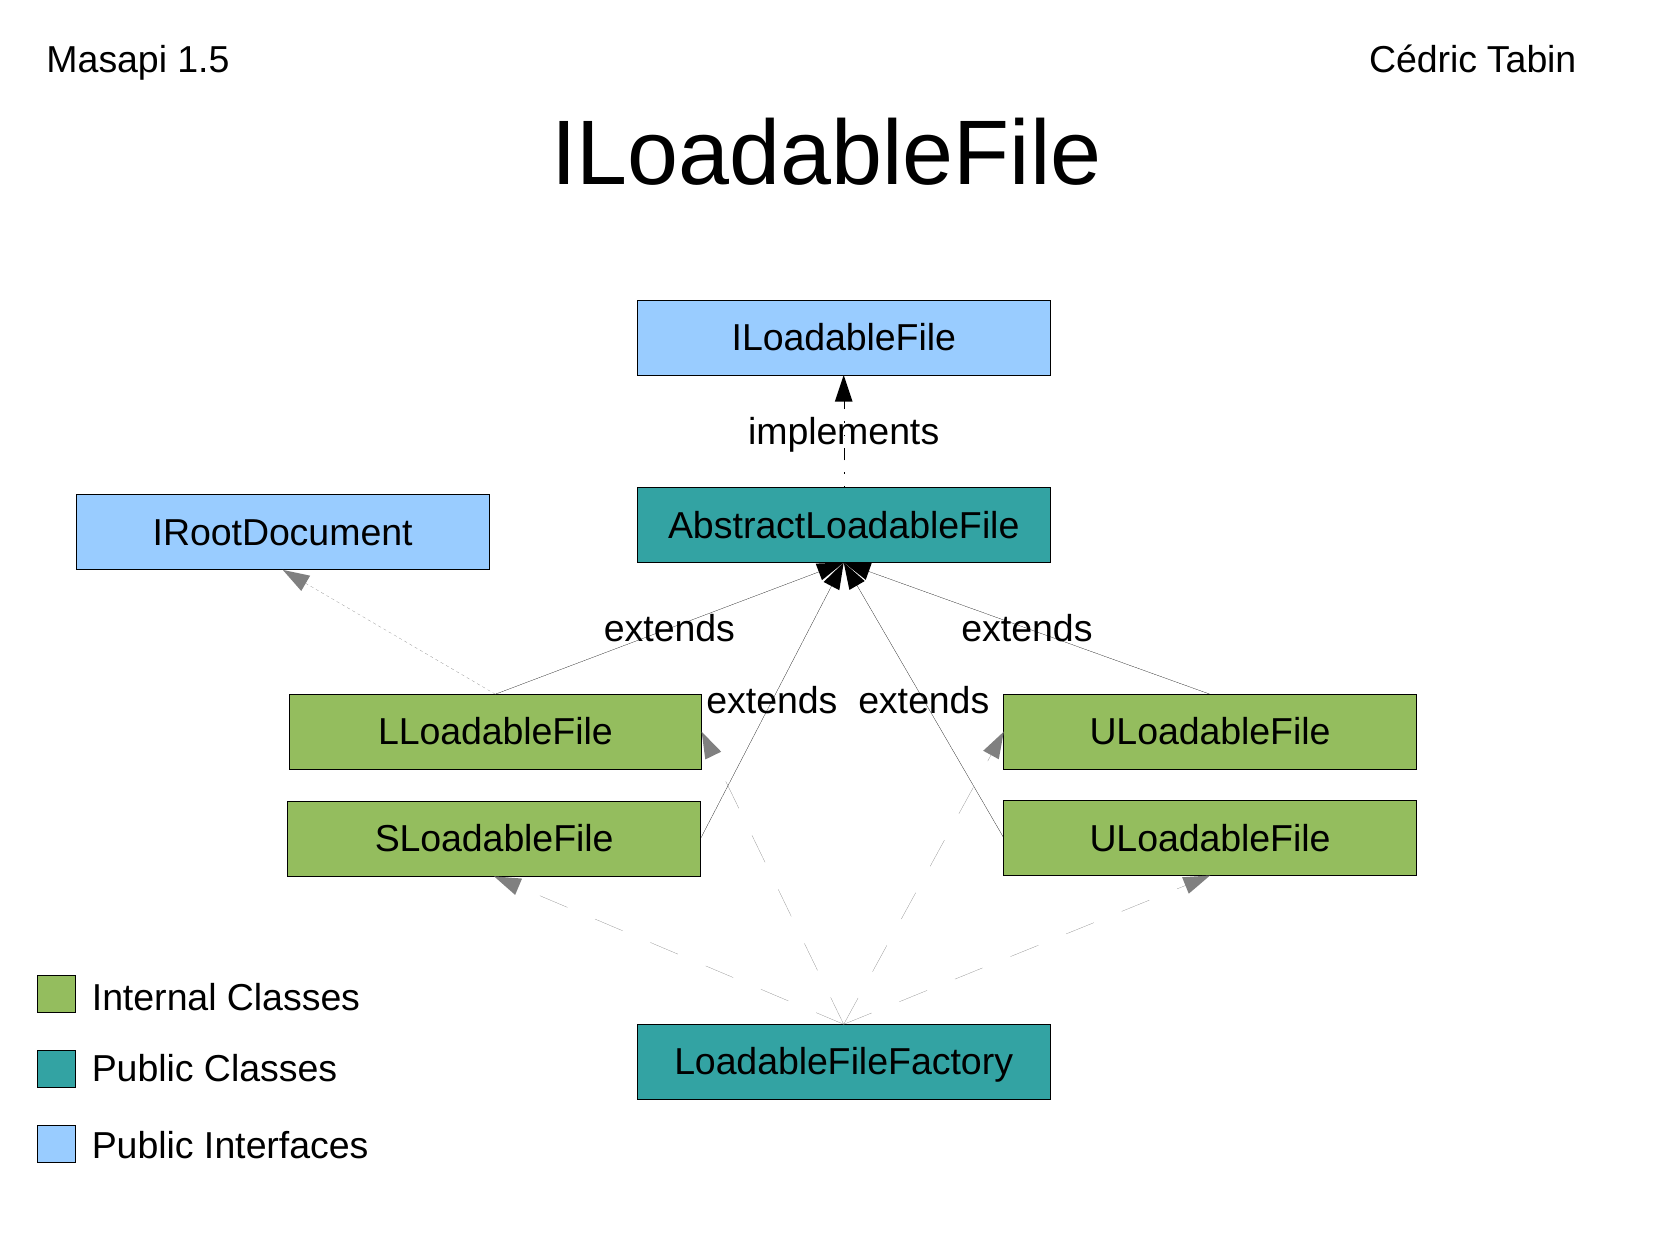

# ILoadableFile
ILoadableFile
AbstractLoadableFile
IRootDocument
LLoadableFile
ULoadableFile
ULoadableFile
SLoadableFile
Internal Classes
LoadableFileFactory
Public Classes
Public Interfaces